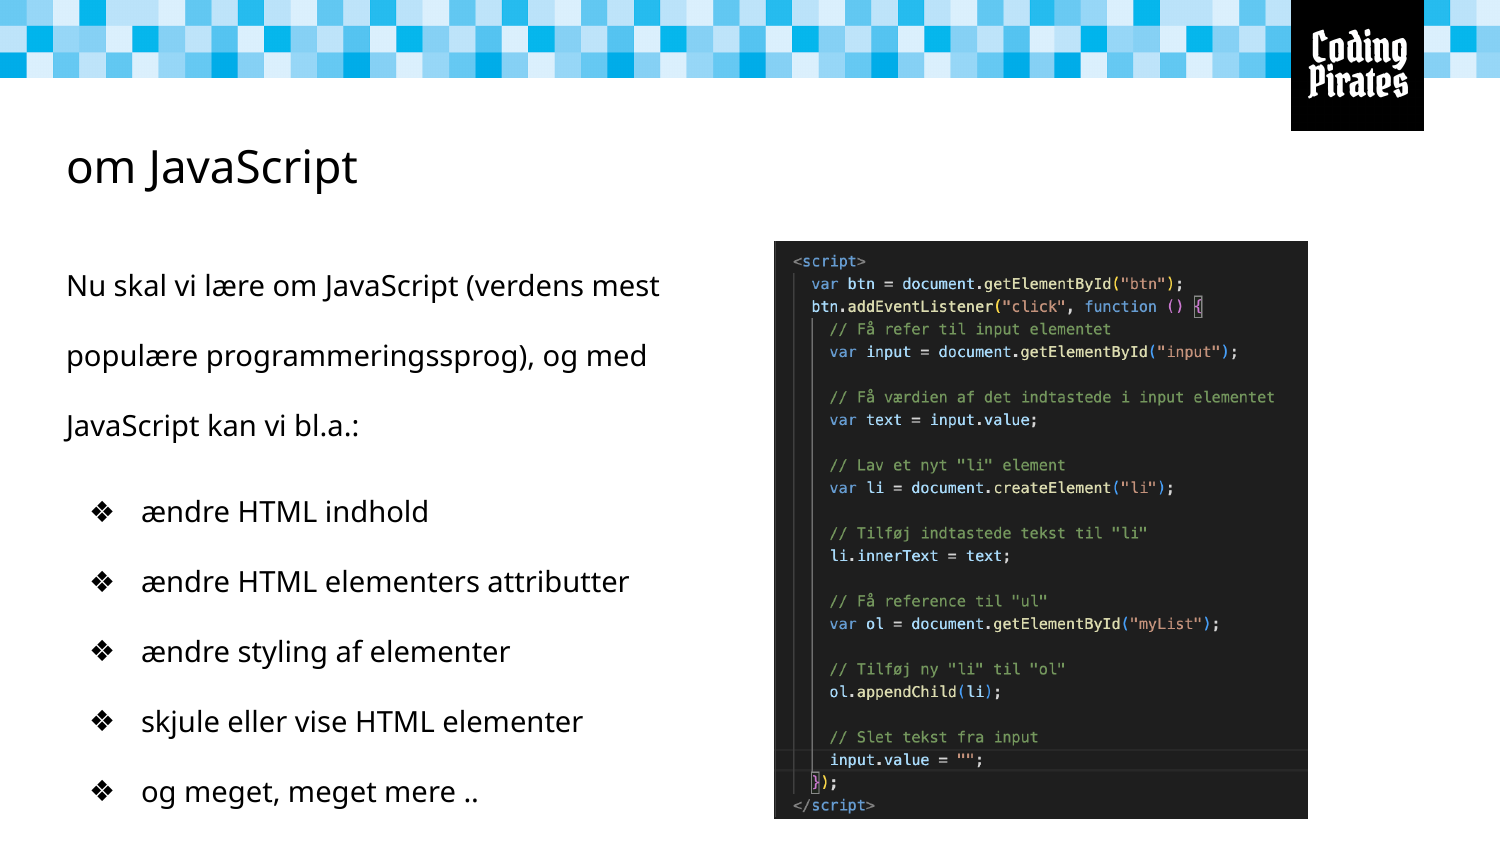

# om JavaScript
Nu skal vi lære om JavaScript (verdens mest populære programmeringssprog), og med JavaScript kan vi bl.a.:
ændre HTML indhold
ændre HTML elementers attributter
ændre styling af elementer
skjule eller vise HTML elementer
og meget, meget mere ..